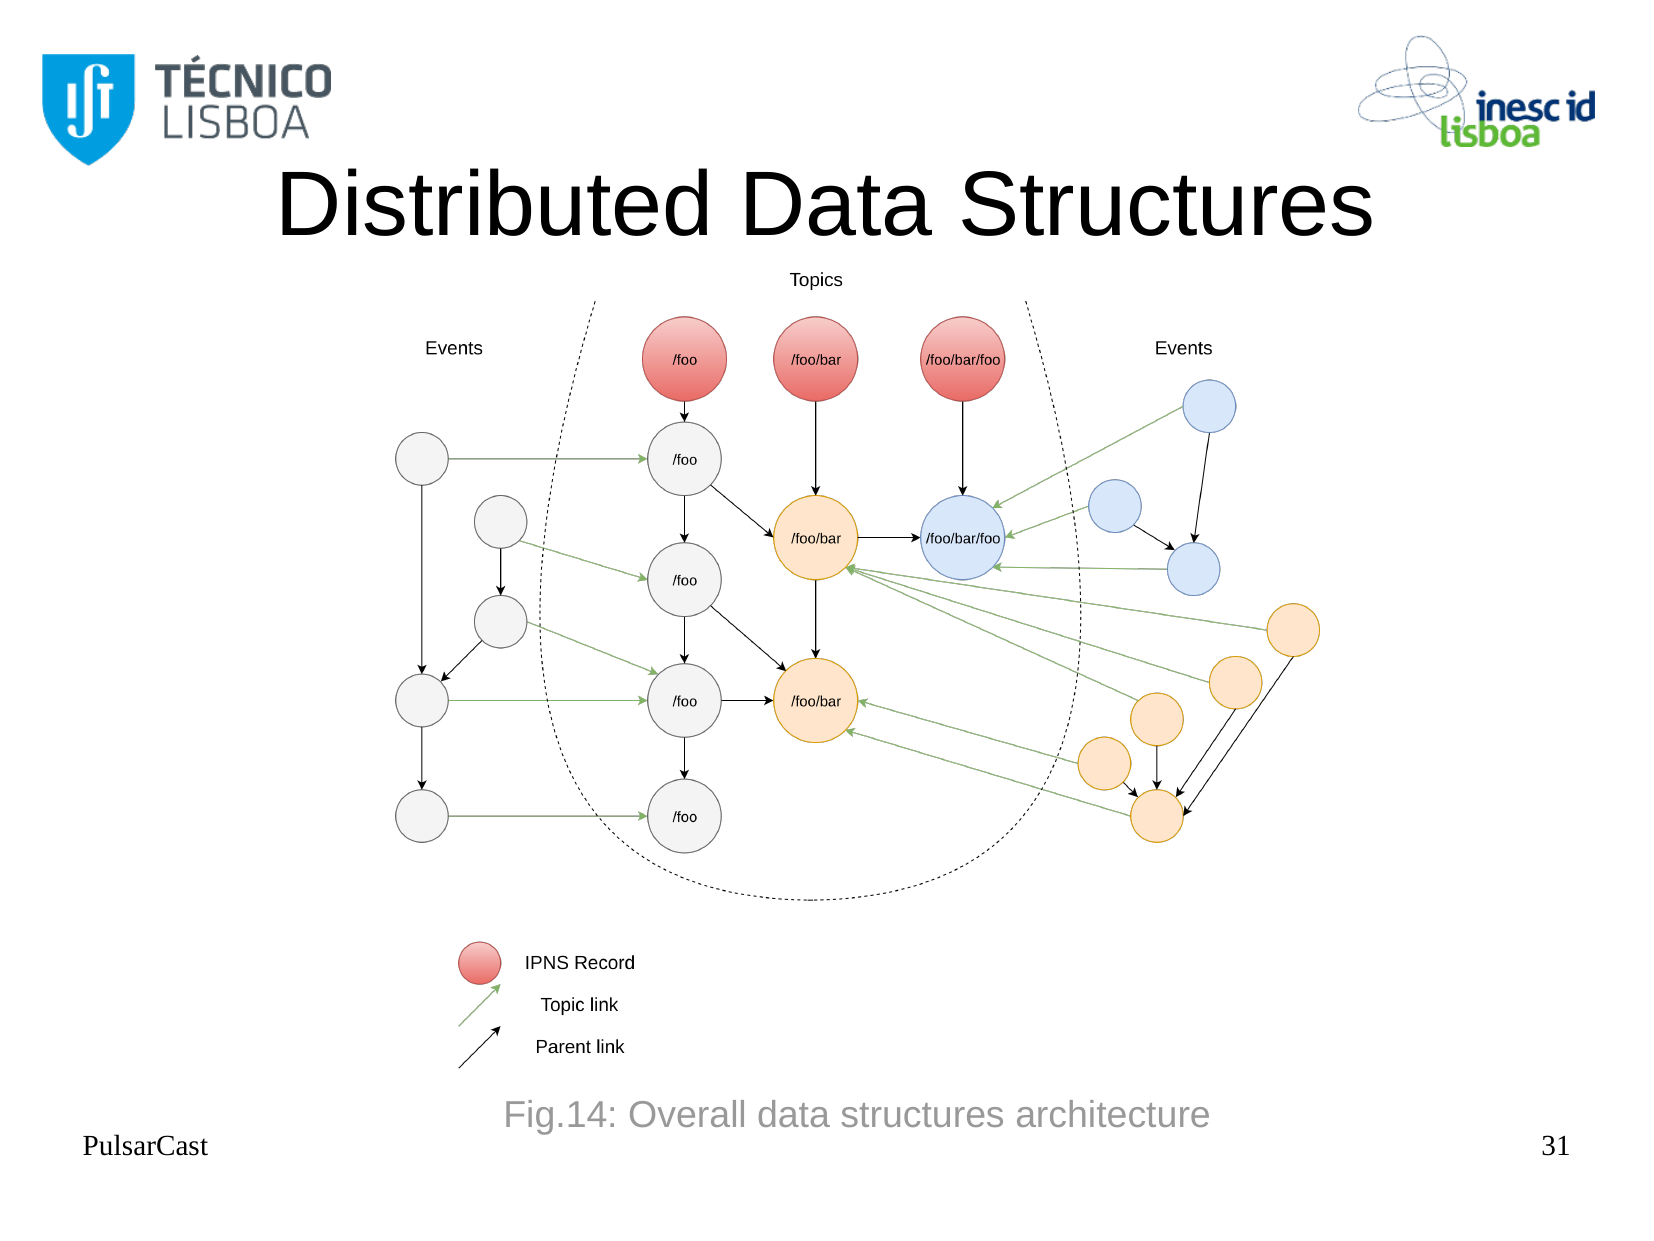

# Distributed Data Structures
Fig.14: Overall data structures architecture
PulsarCast
31